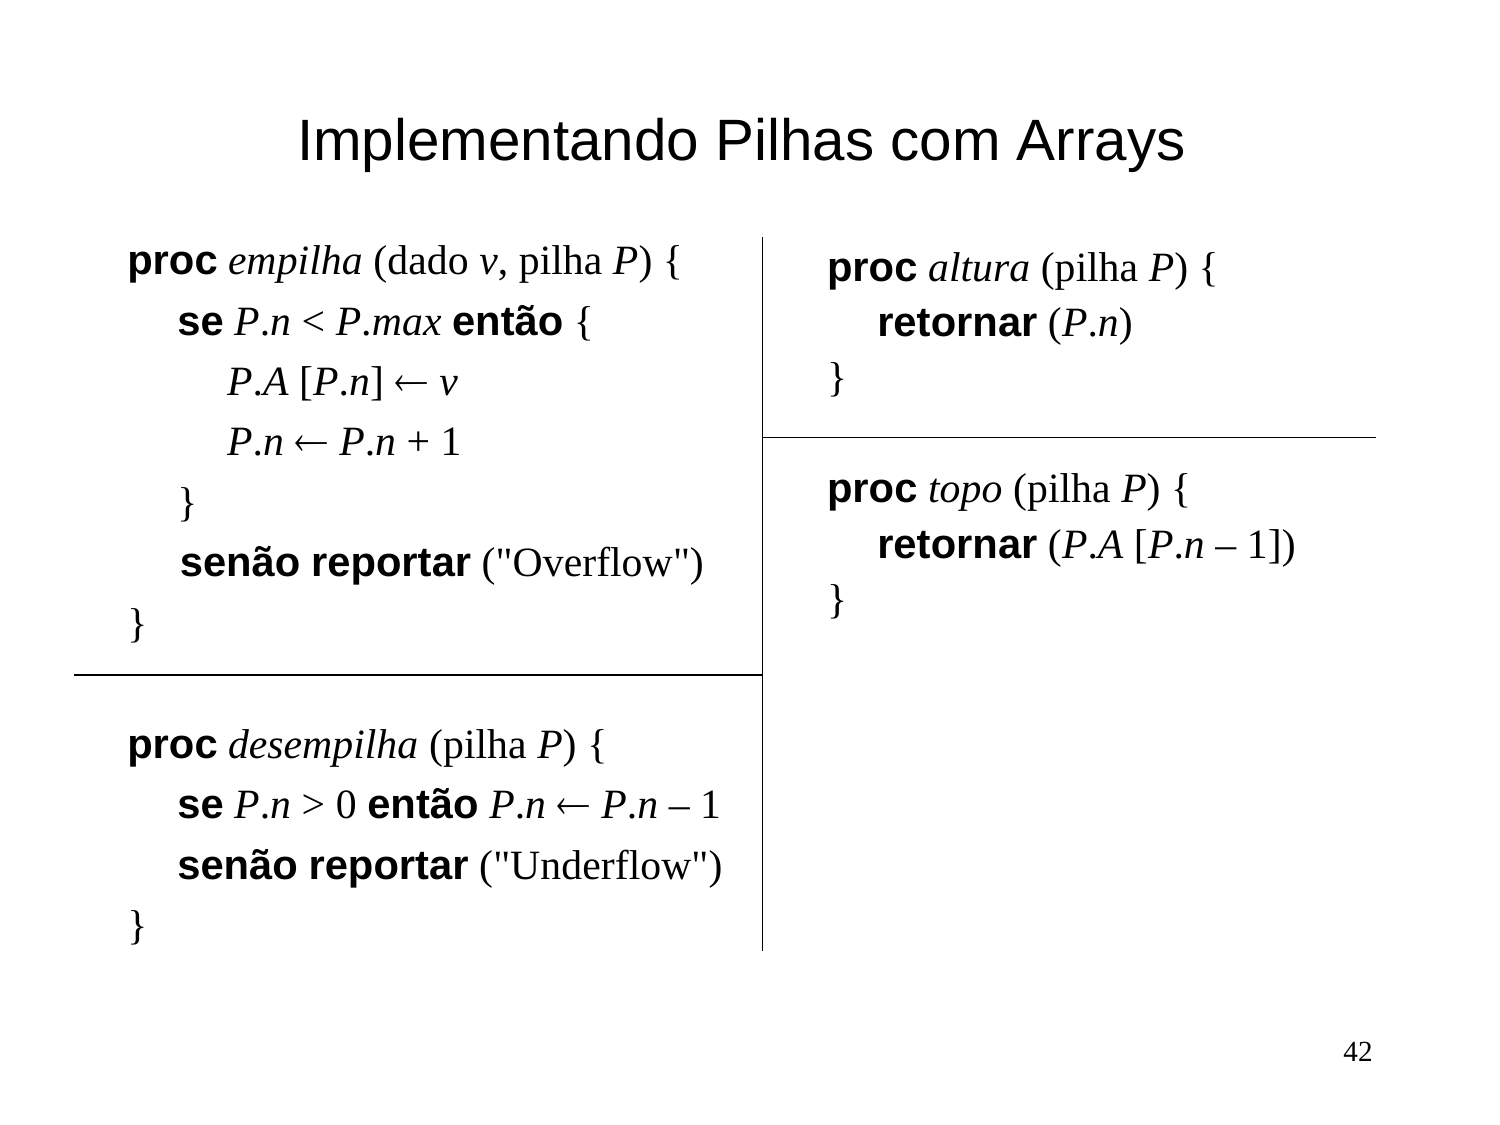

# Implementando Pilhas com Arrays
proc empilha (dado v, pilha P) {
 se P.n < P.max então {
 P.A [P.n]  v
 P.n  P.n + 1
 }
 senão reportar ("Overflow")
}
proc desempilha (pilha P) {
 se P.n > 0 então P.n  P.n – 1
 senão reportar ("Underflow")
}
proc altura (pilha P) {
 retornar (P.n)
}
proc topo (pilha P) {
 retornar (P.A [P.n – 1])
}
42